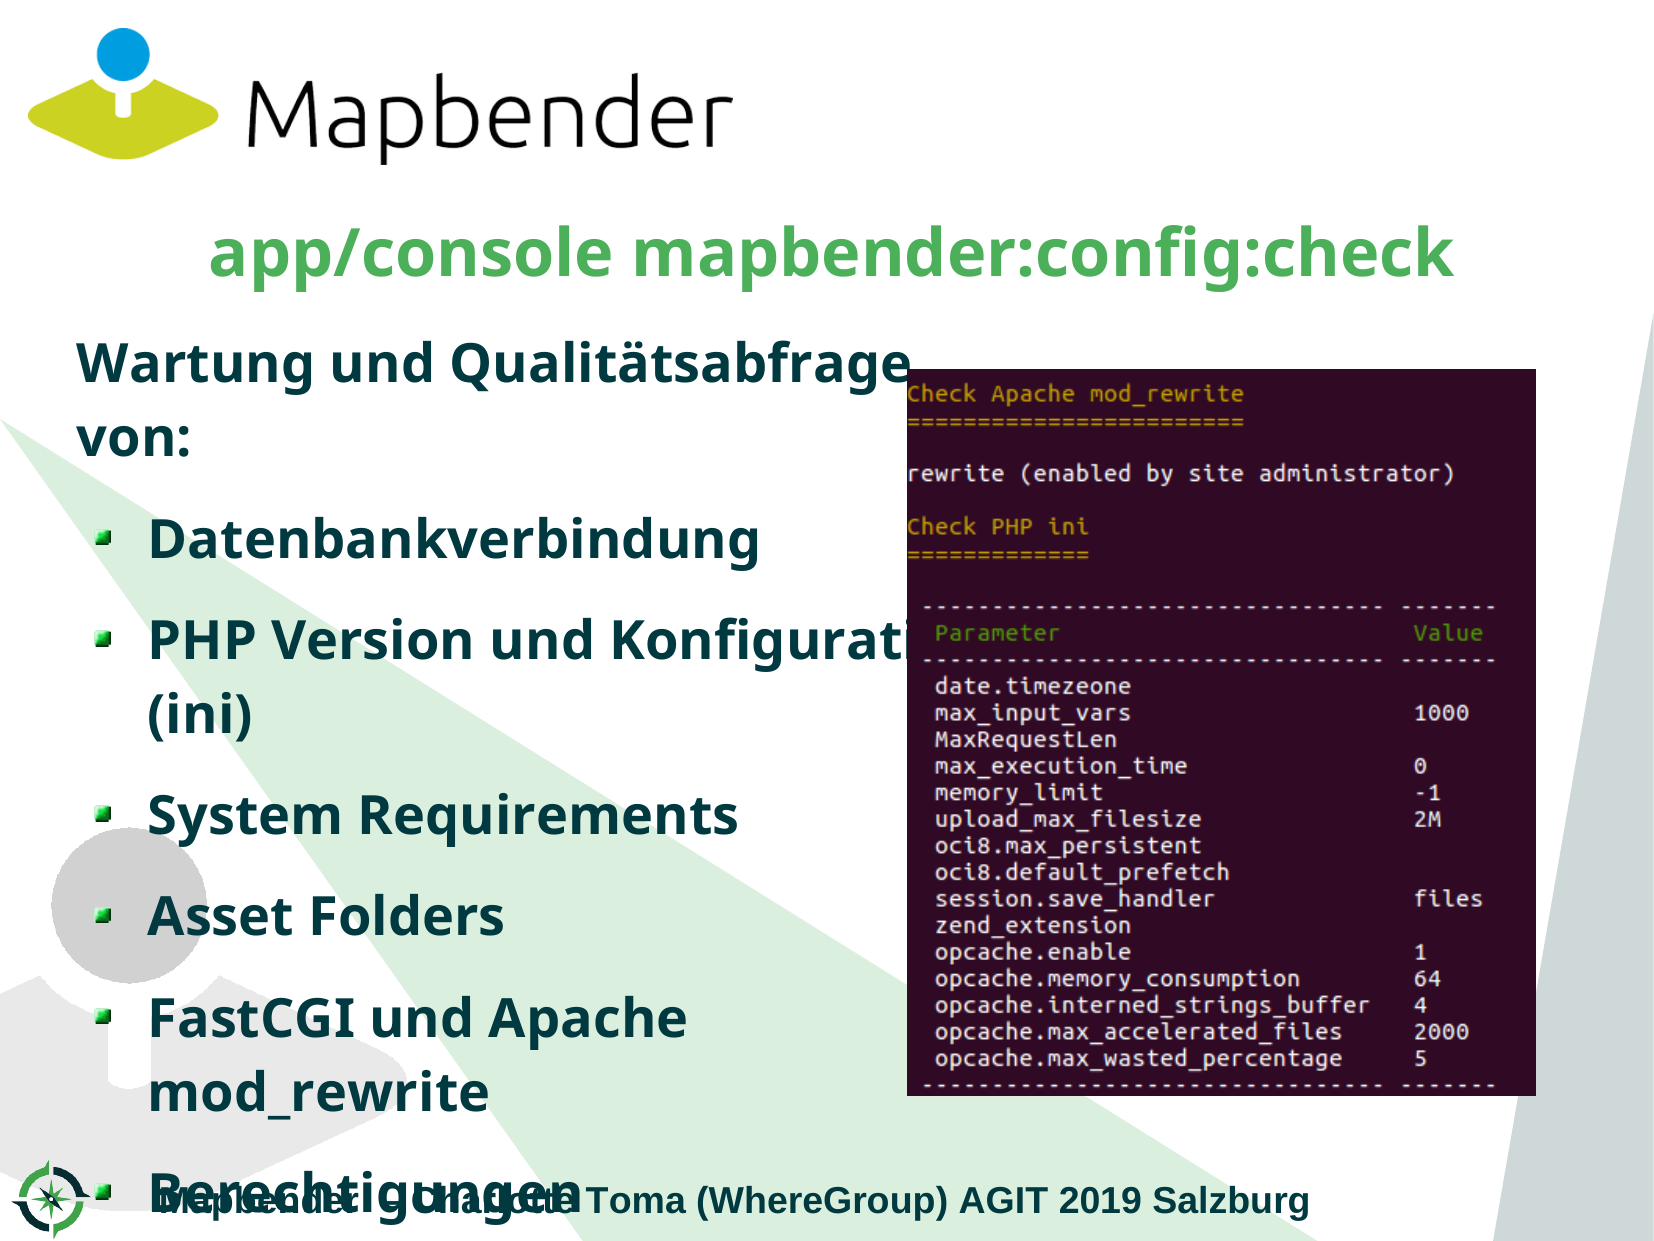

# app/console mapbender:config:check
Wartung und Qualitätsabfrage von:
Datenbankverbindung
PHP Version und Konfiguration (ini)
System Requirements
Asset Folders
FastCGI und Apache mod_rewrite
Berechtigungen